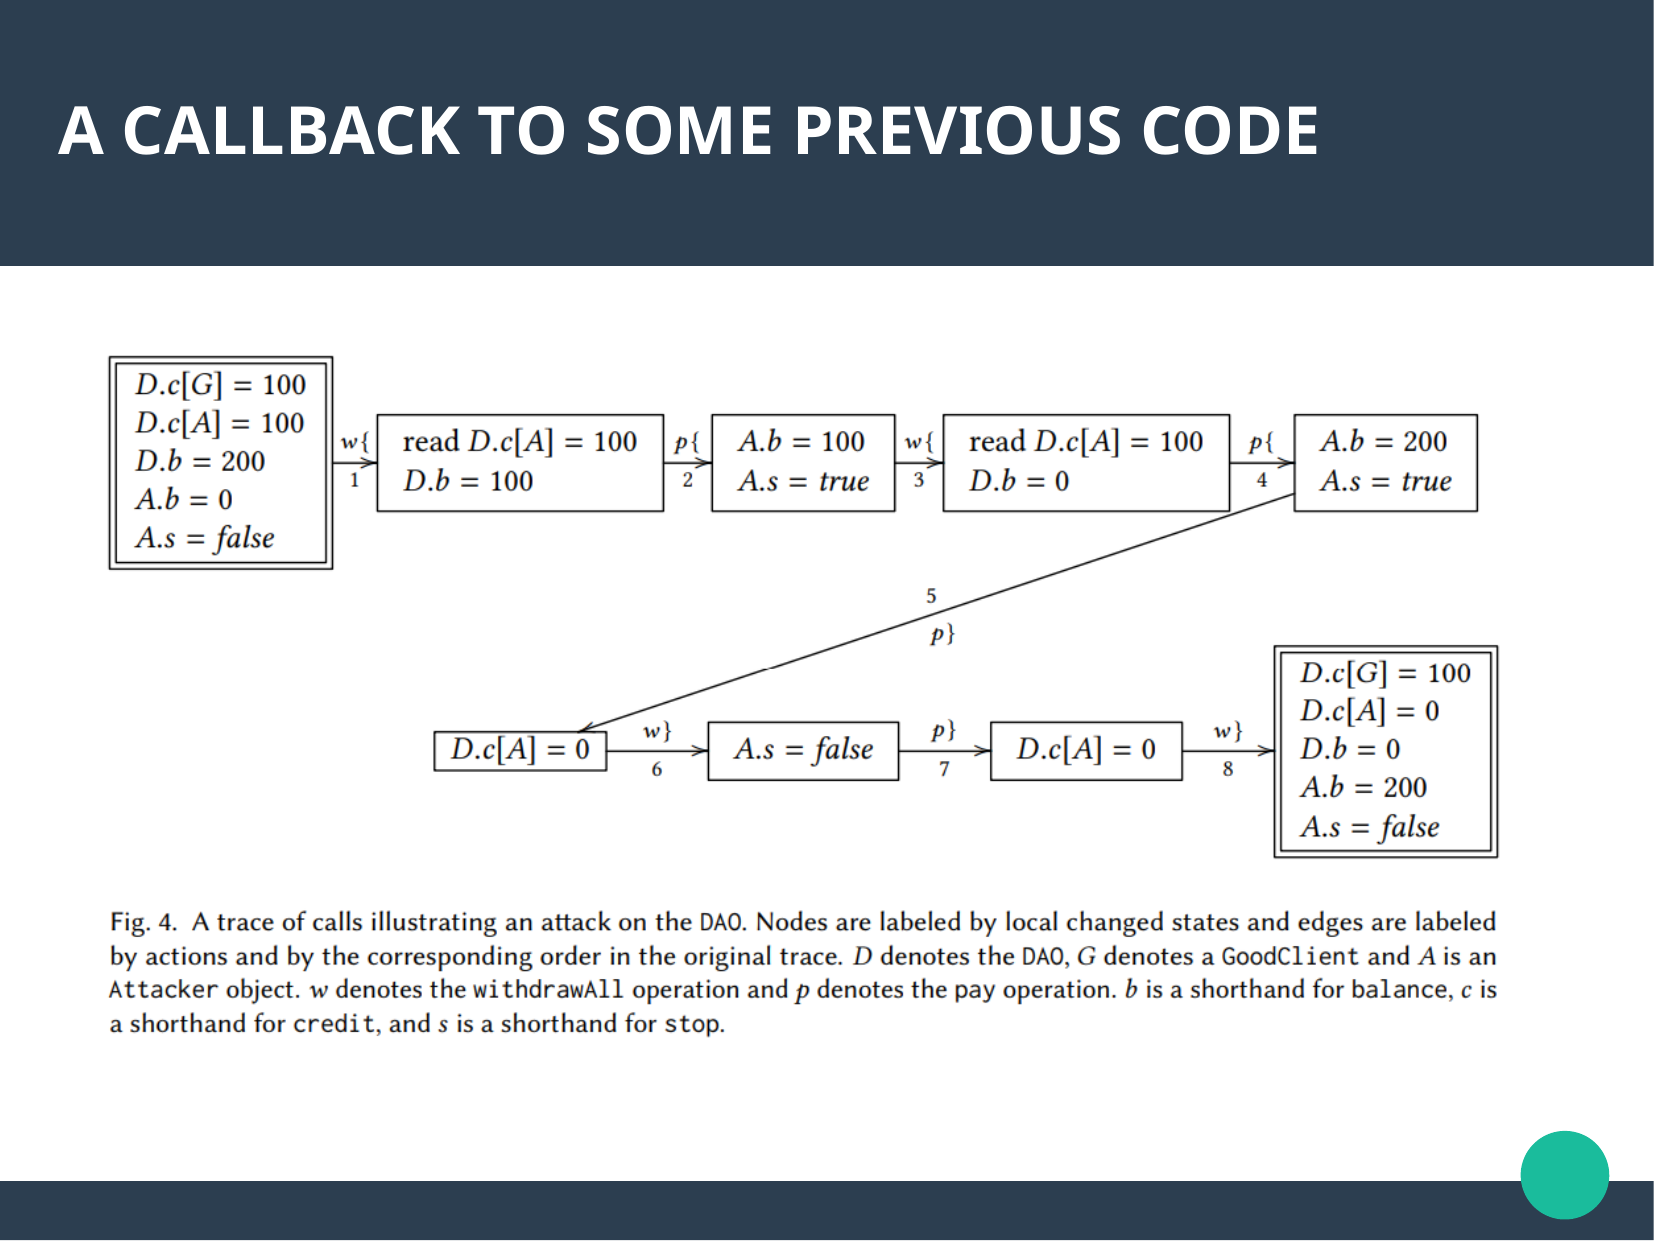

# A CALLBACK TO SOME PREVIOUS CODE